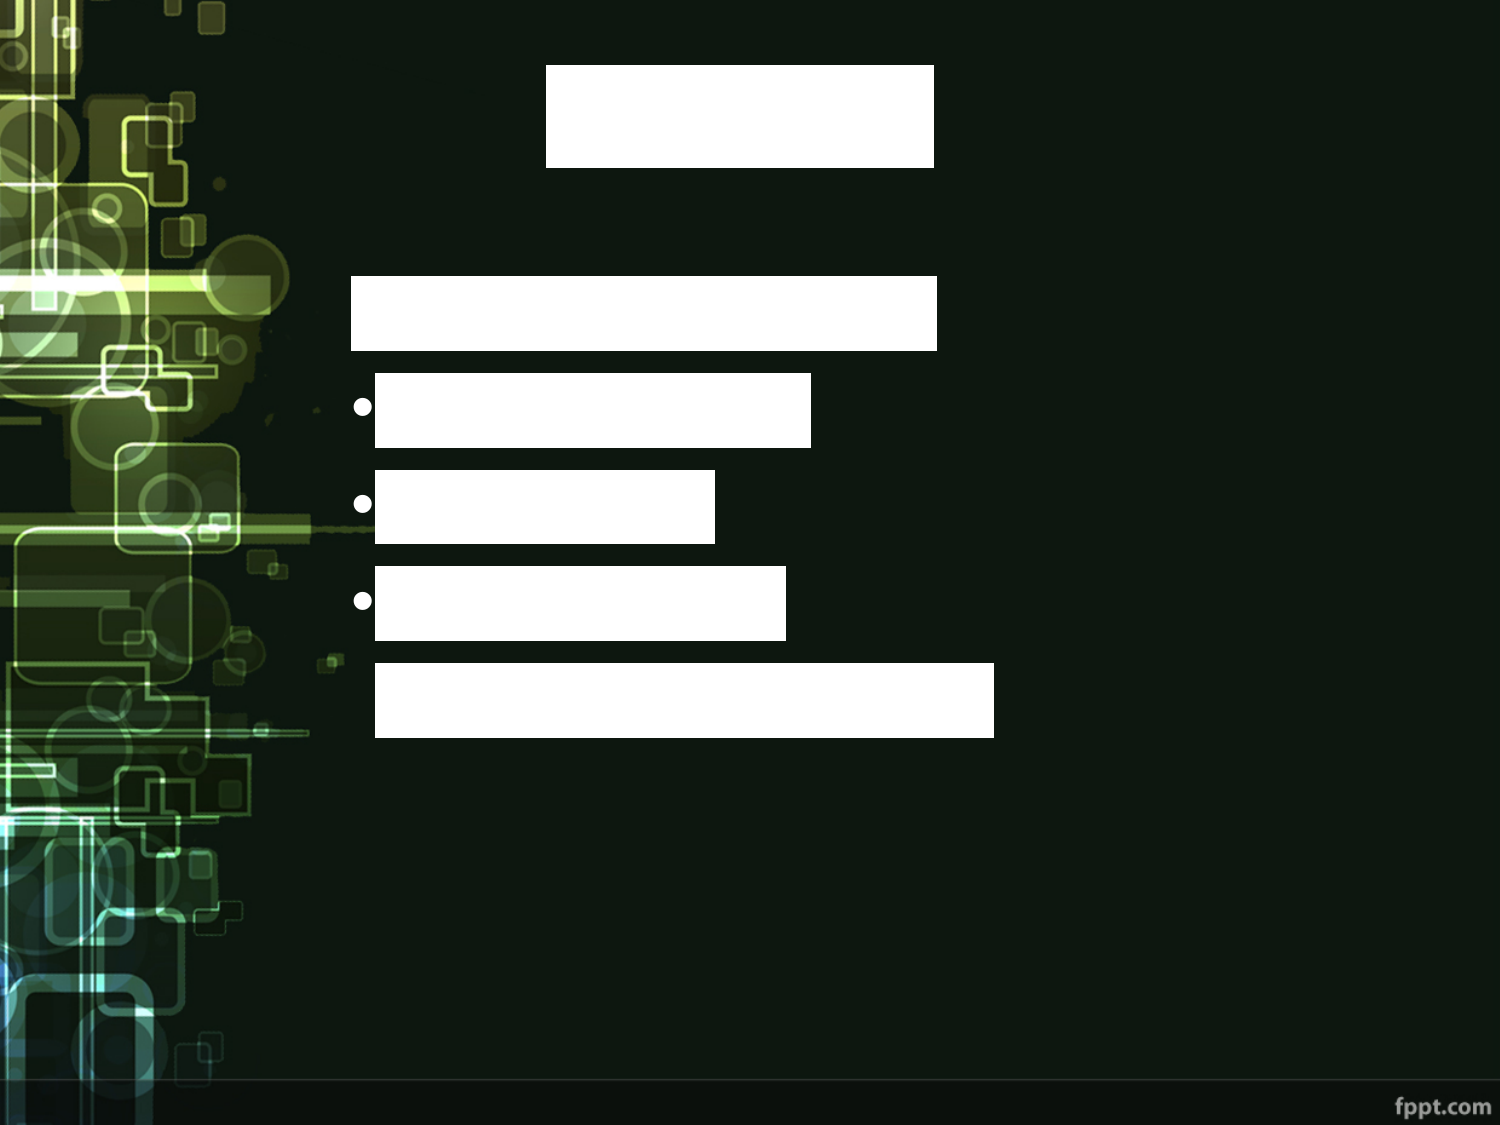

# Cel pracy
System ułatwiający:
Projektowanie
Testowanie
Zastosowanie
systemów rozmytych